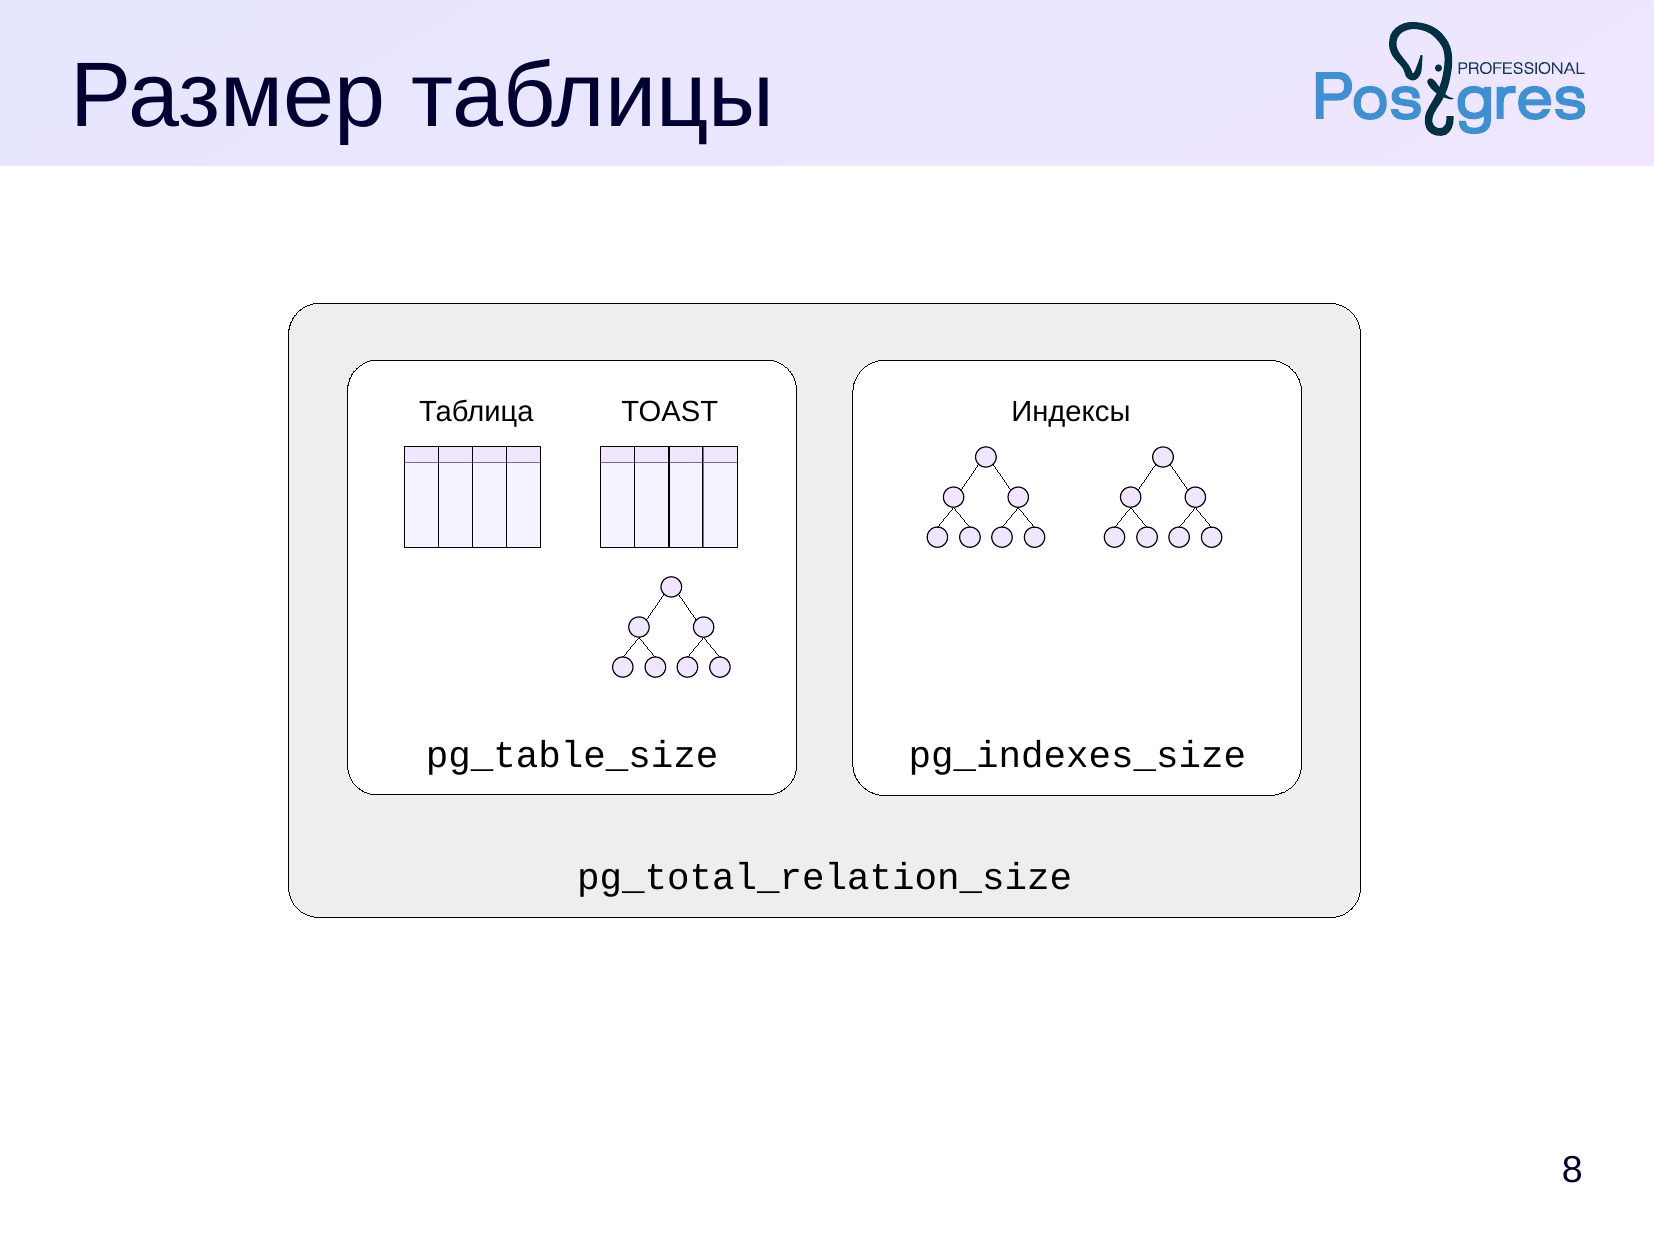

# Размер таблицы
pg_total_relation_size
pg_table_size
pg_indexes_size
Таблица
TOAST
Индексы